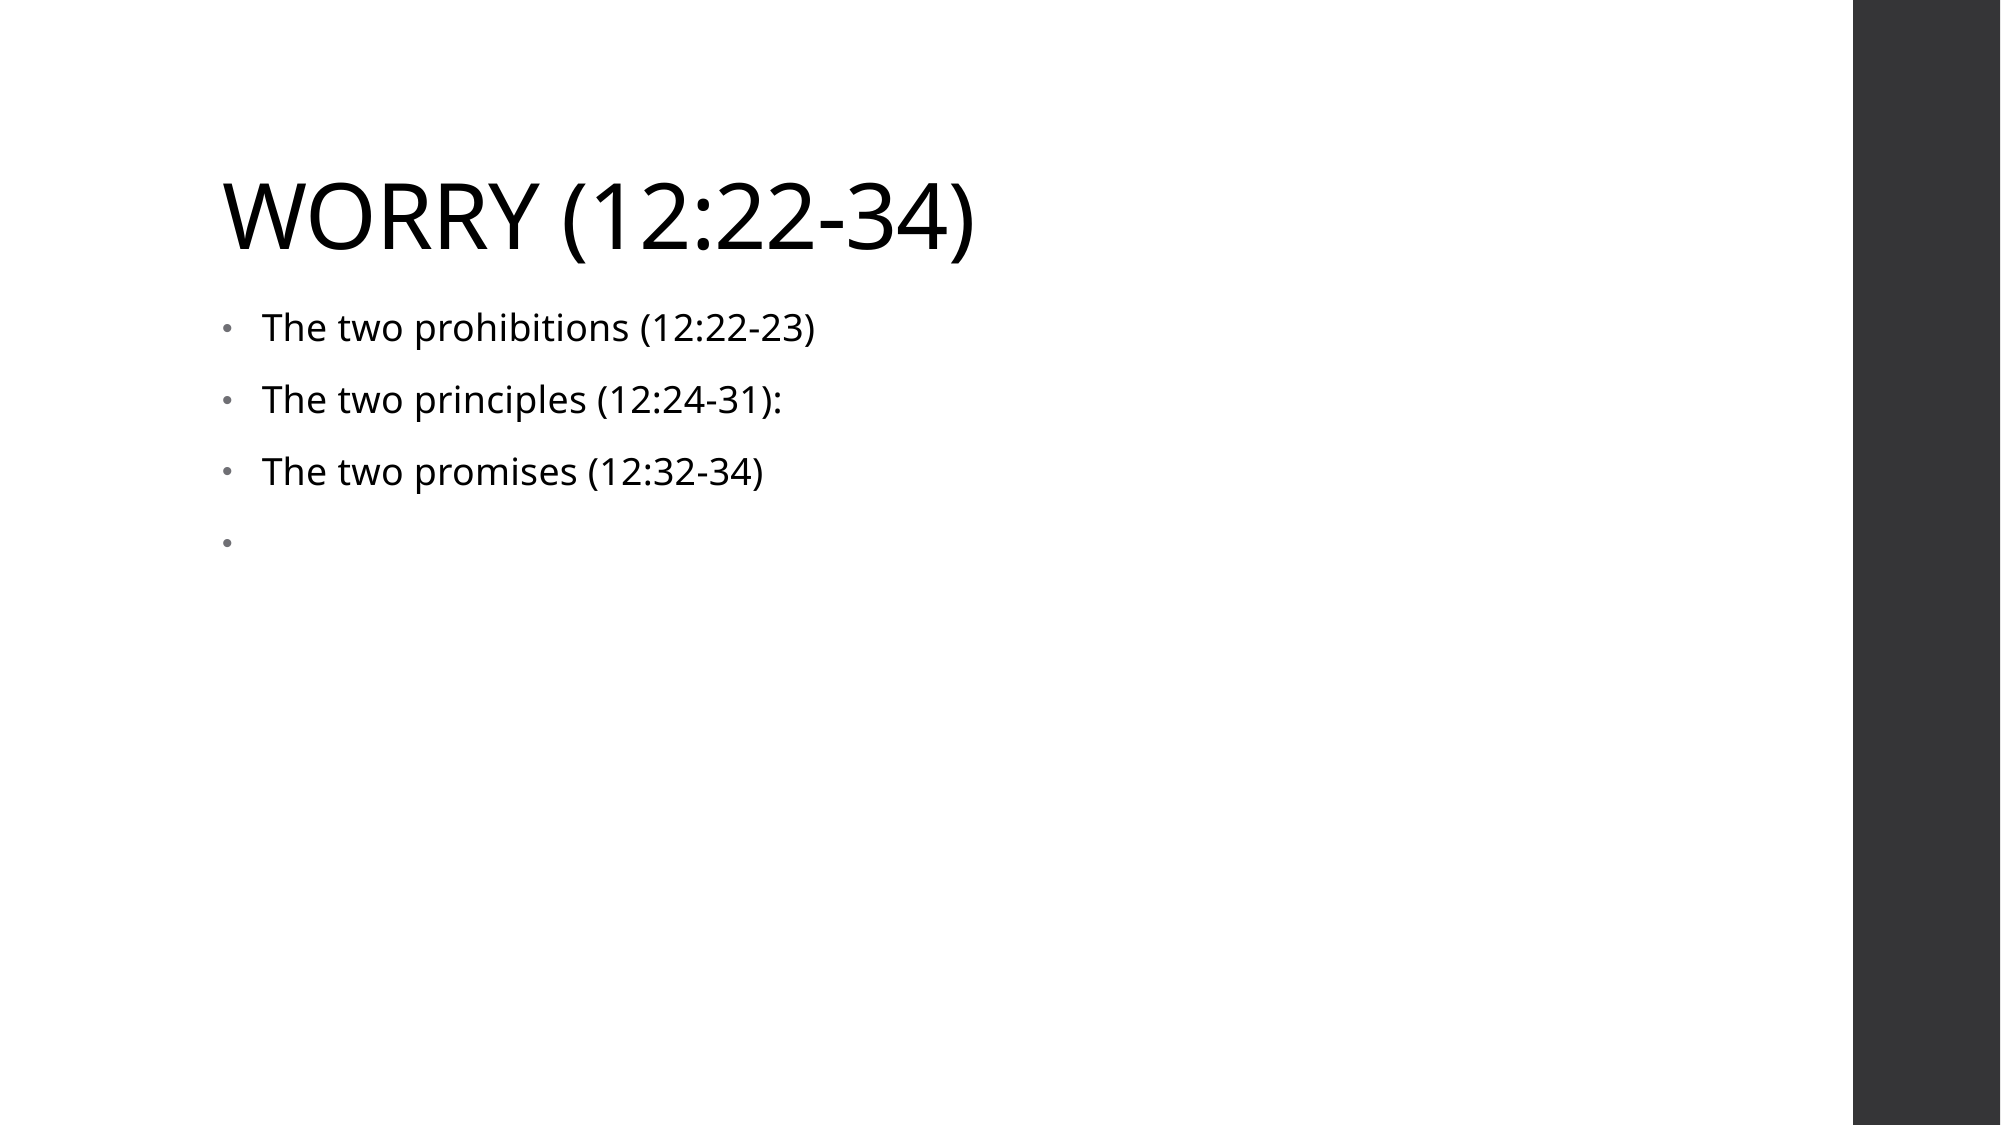

# WORRY (12:22-34)
 The two prohibitions (12:22-23)
 The two principles (12:24-31):
 The two promises (12:32-34)